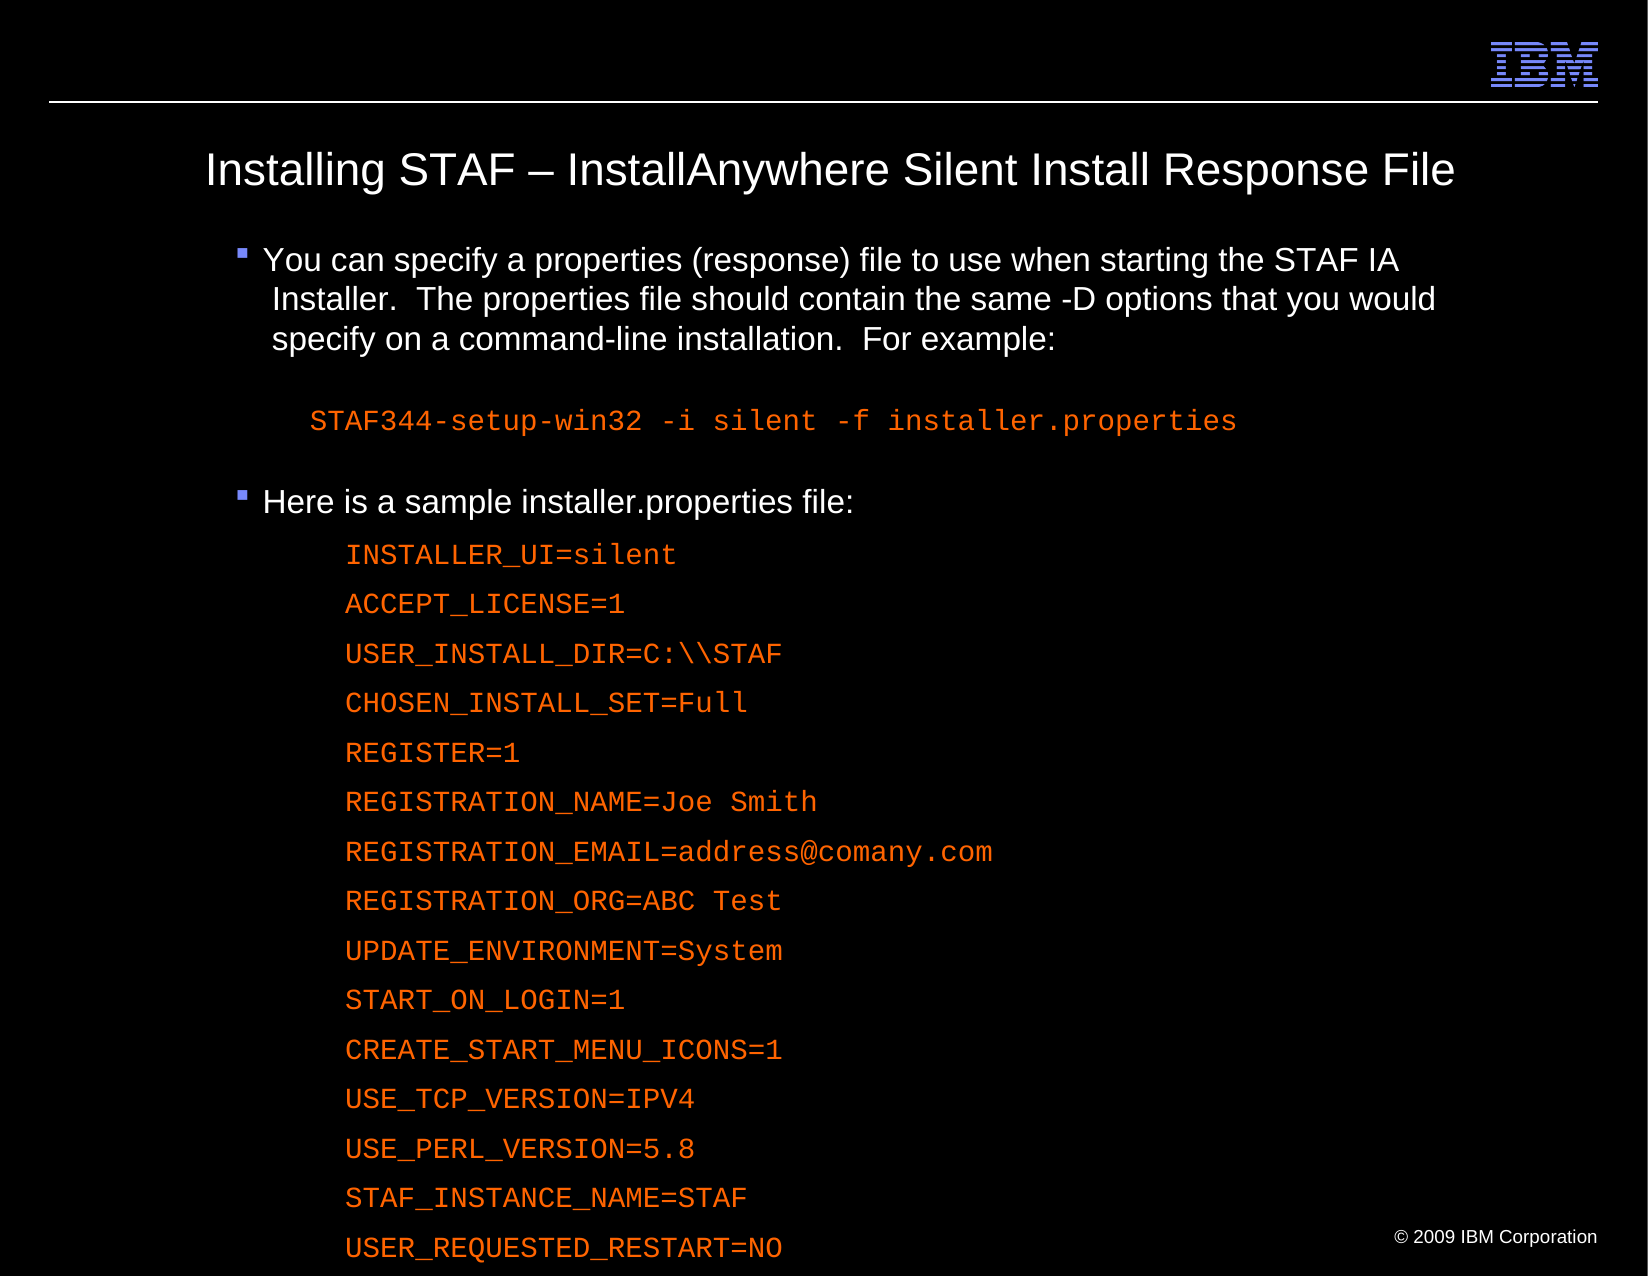

# Installing STAF – InstallAnywhere Silent Install Response File
You can specify a properties (response) file to use when starting the STAF IA
 Installer. The properties file should contain the same -D options that you would
 specify on a command-line installation. For example:
STAF344-setup-win32 -i silent -f installer.properties
Here is a sample installer.properties file:
 INSTALLER_UI=silent
 ACCEPT_LICENSE=1
 USER_INSTALL_DIR=C:\\STAF
 CHOSEN_INSTALL_SET=Full
 REGISTER=1
 REGISTRATION_NAME=Joe Smith
 REGISTRATION_EMAIL=address@comany.com
 REGISTRATION_ORG=ABC Test
 UPDATE_ENVIRONMENT=System
 START_ON_LOGIN=1
 CREATE_START_MENU_ICONS=1
 USE_TCP_VERSION=IPV4
 USE_PERL_VERSION=5.8
 STAF_INSTANCE_NAME=STAF
 USER_REQUESTED_RESTART=NO